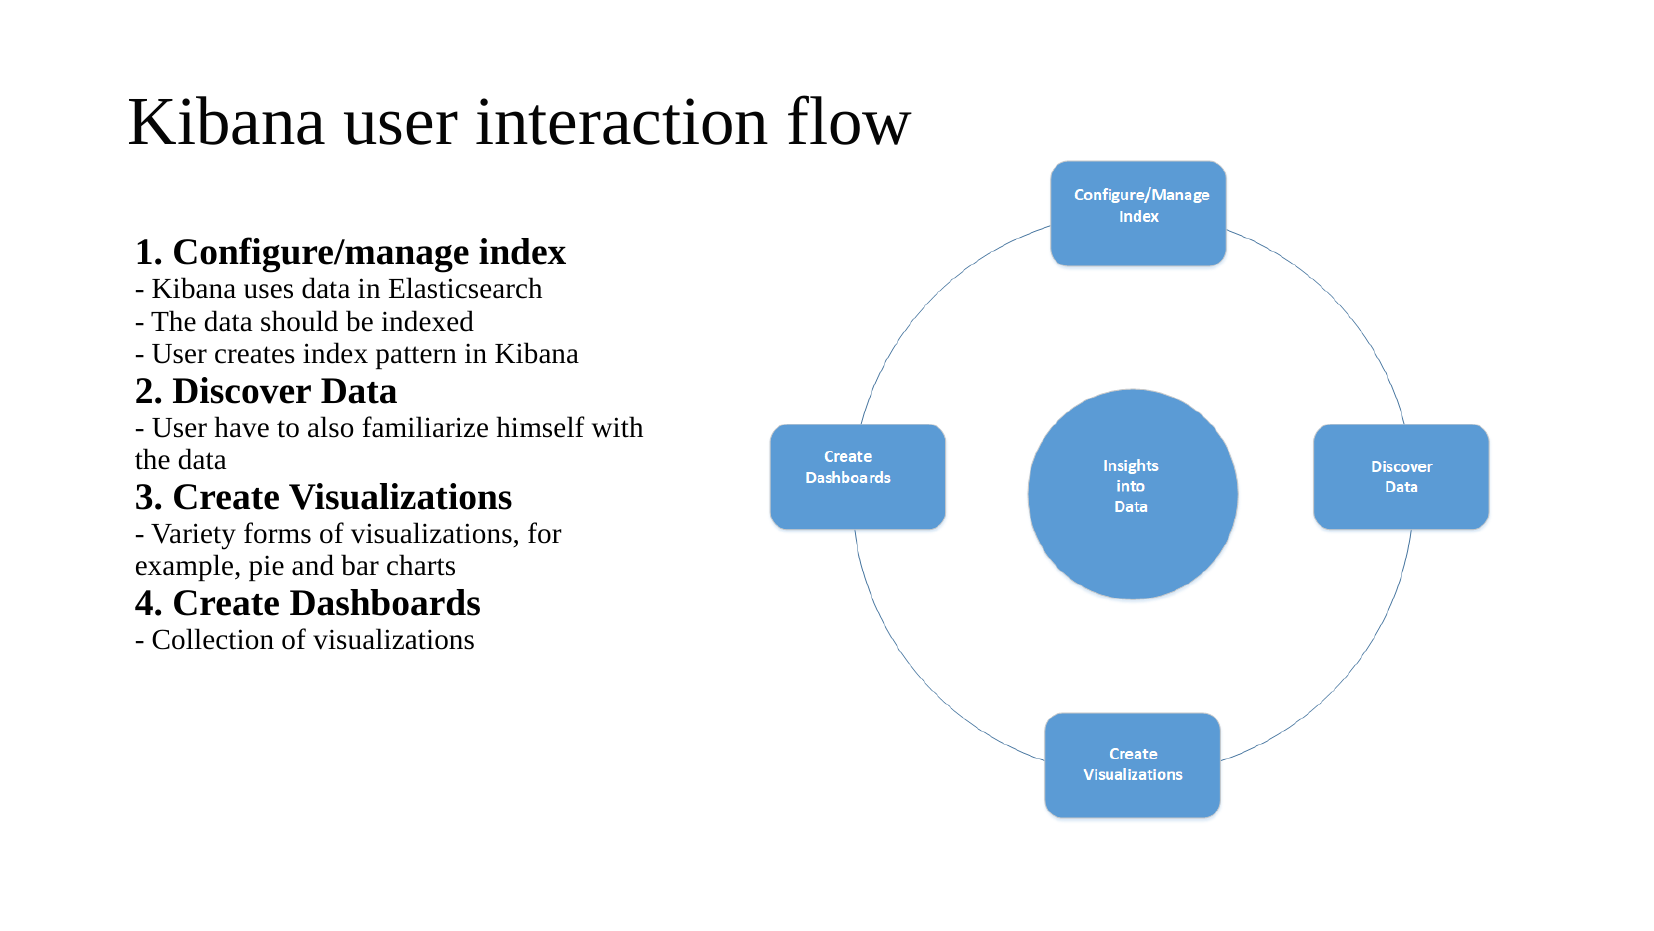

# Kibana user interaction flow
1. Configure/manage index
- Kibana uses data in Elasticsearch
- The data should be indexed
- User creates index pattern in Kibana
2. Discover Data
- User have to also familiarize himself with the data
3. Create Visualizations
- Variety forms of visualizations, for example, pie and bar charts
4. Create Dashboards
- Collection of visualizations
9